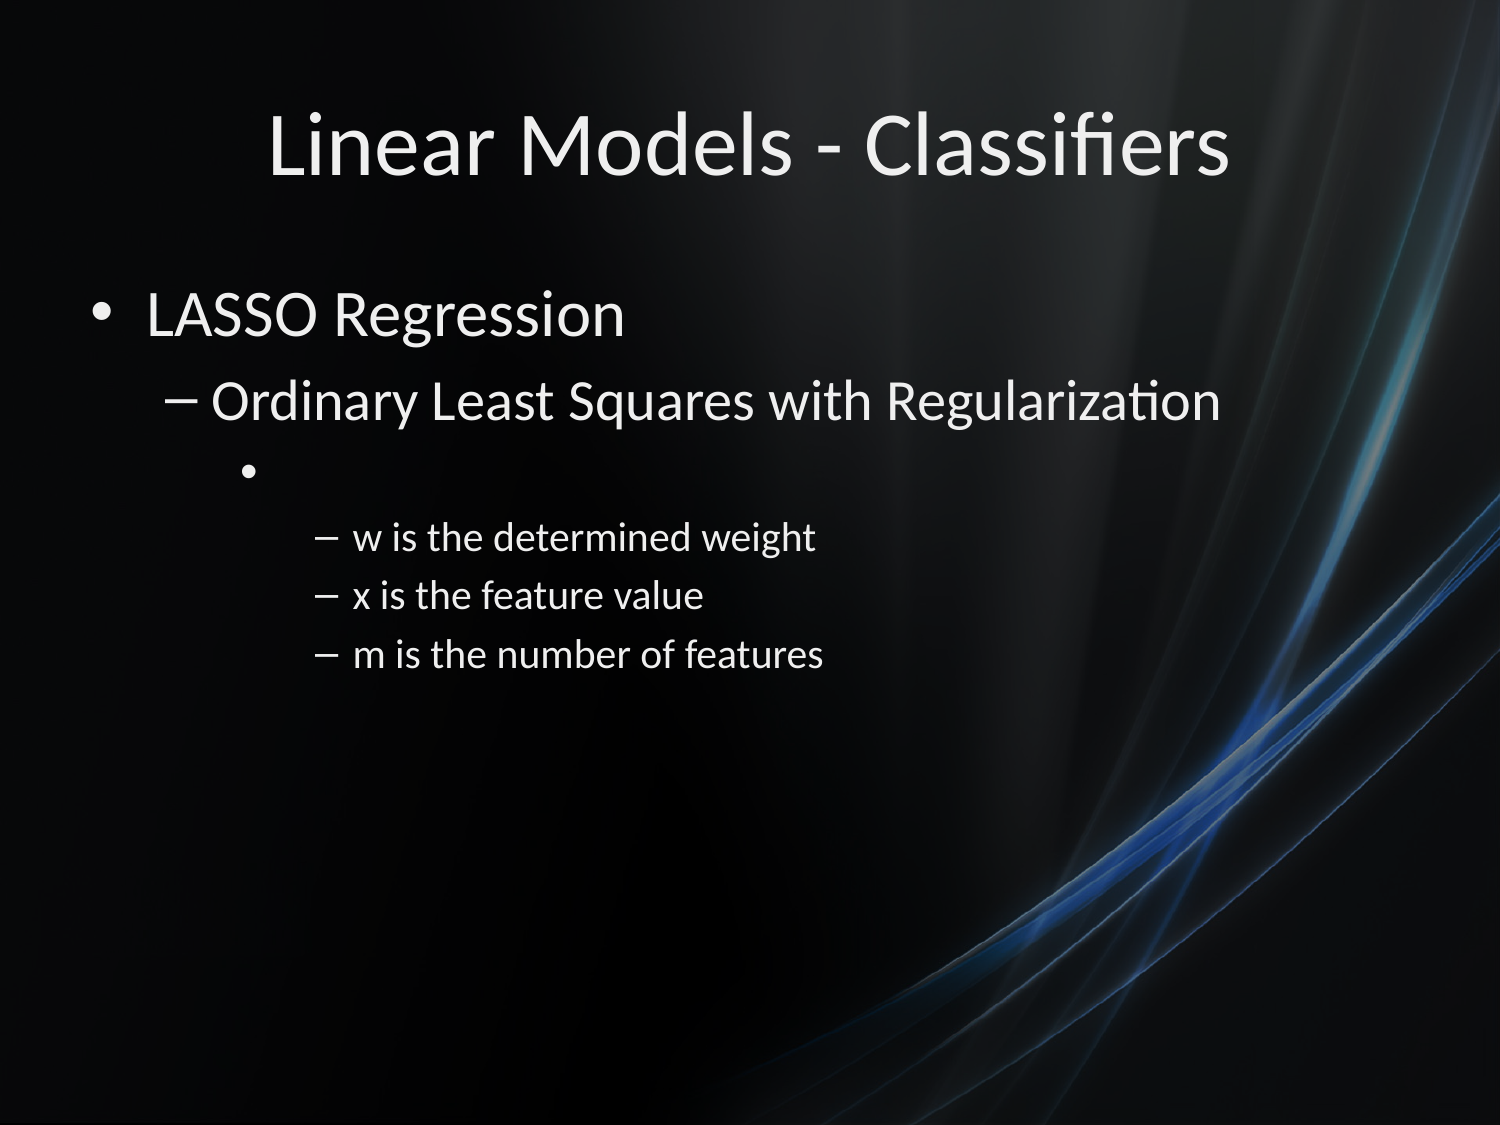

# Linear Models - Classifiers
LASSO Regression
Ordinary Least Squares with Regularization
w is the determined weight
x is the feature value
m is the number of features